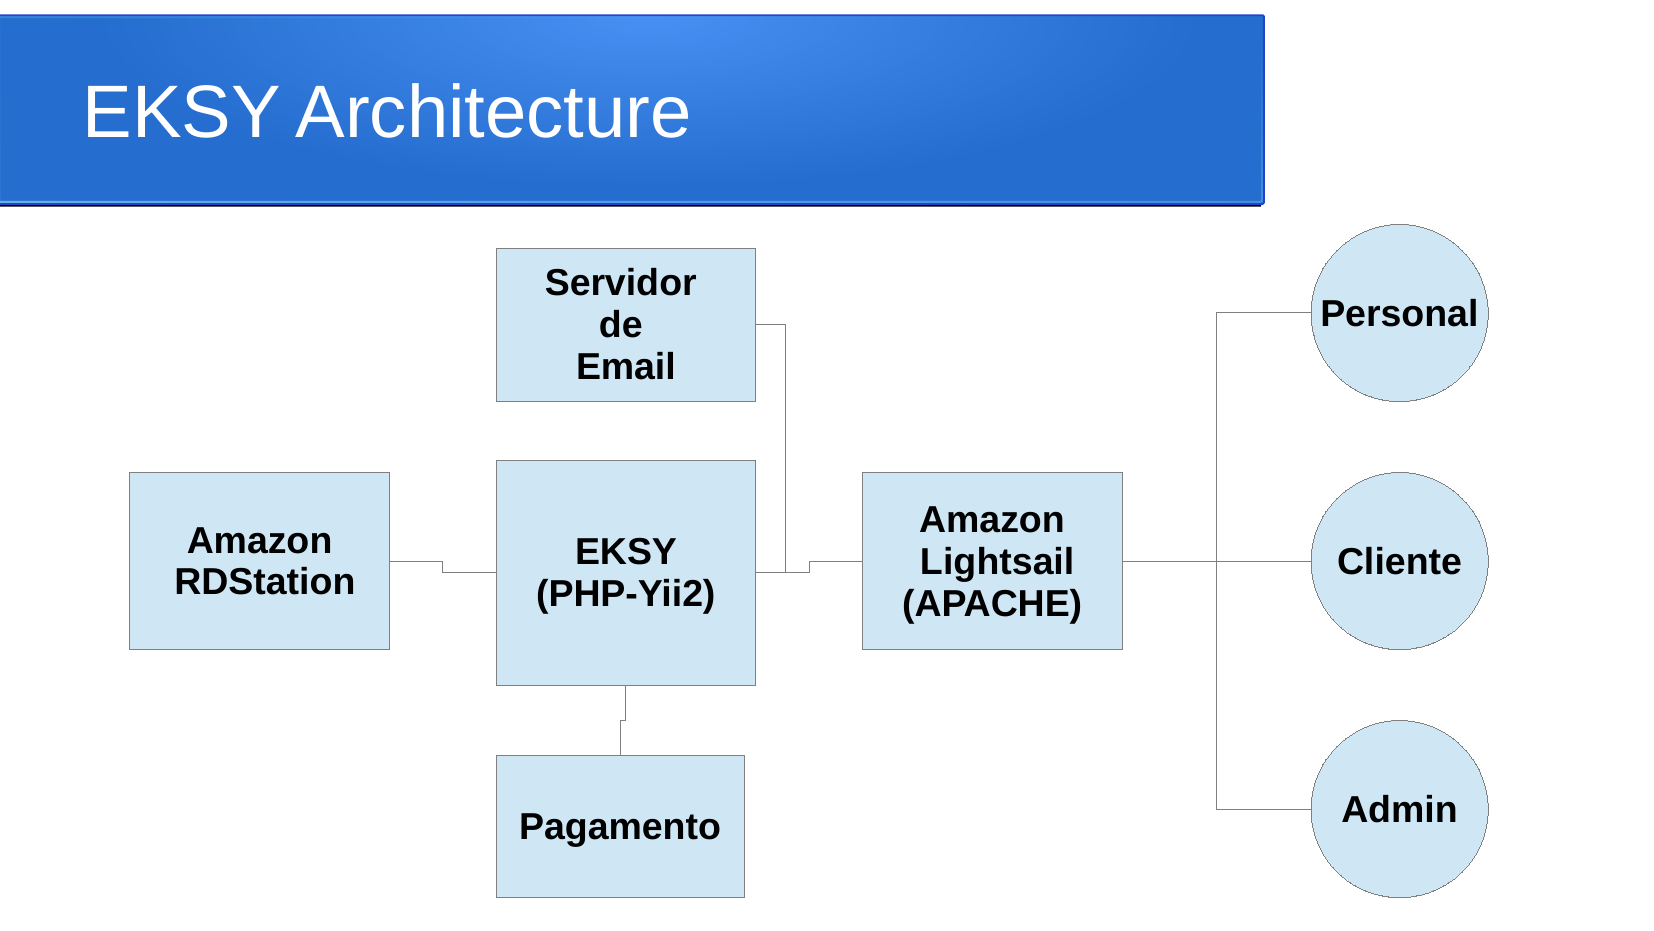

# EKSY Architecture
Personal
Servidor
de
Email
EKSY
(PHP-Yii2)
Amazon
 RDStation
Amazon
 Lightsail
(APACHE)
Cliente
Admin
Pagamento